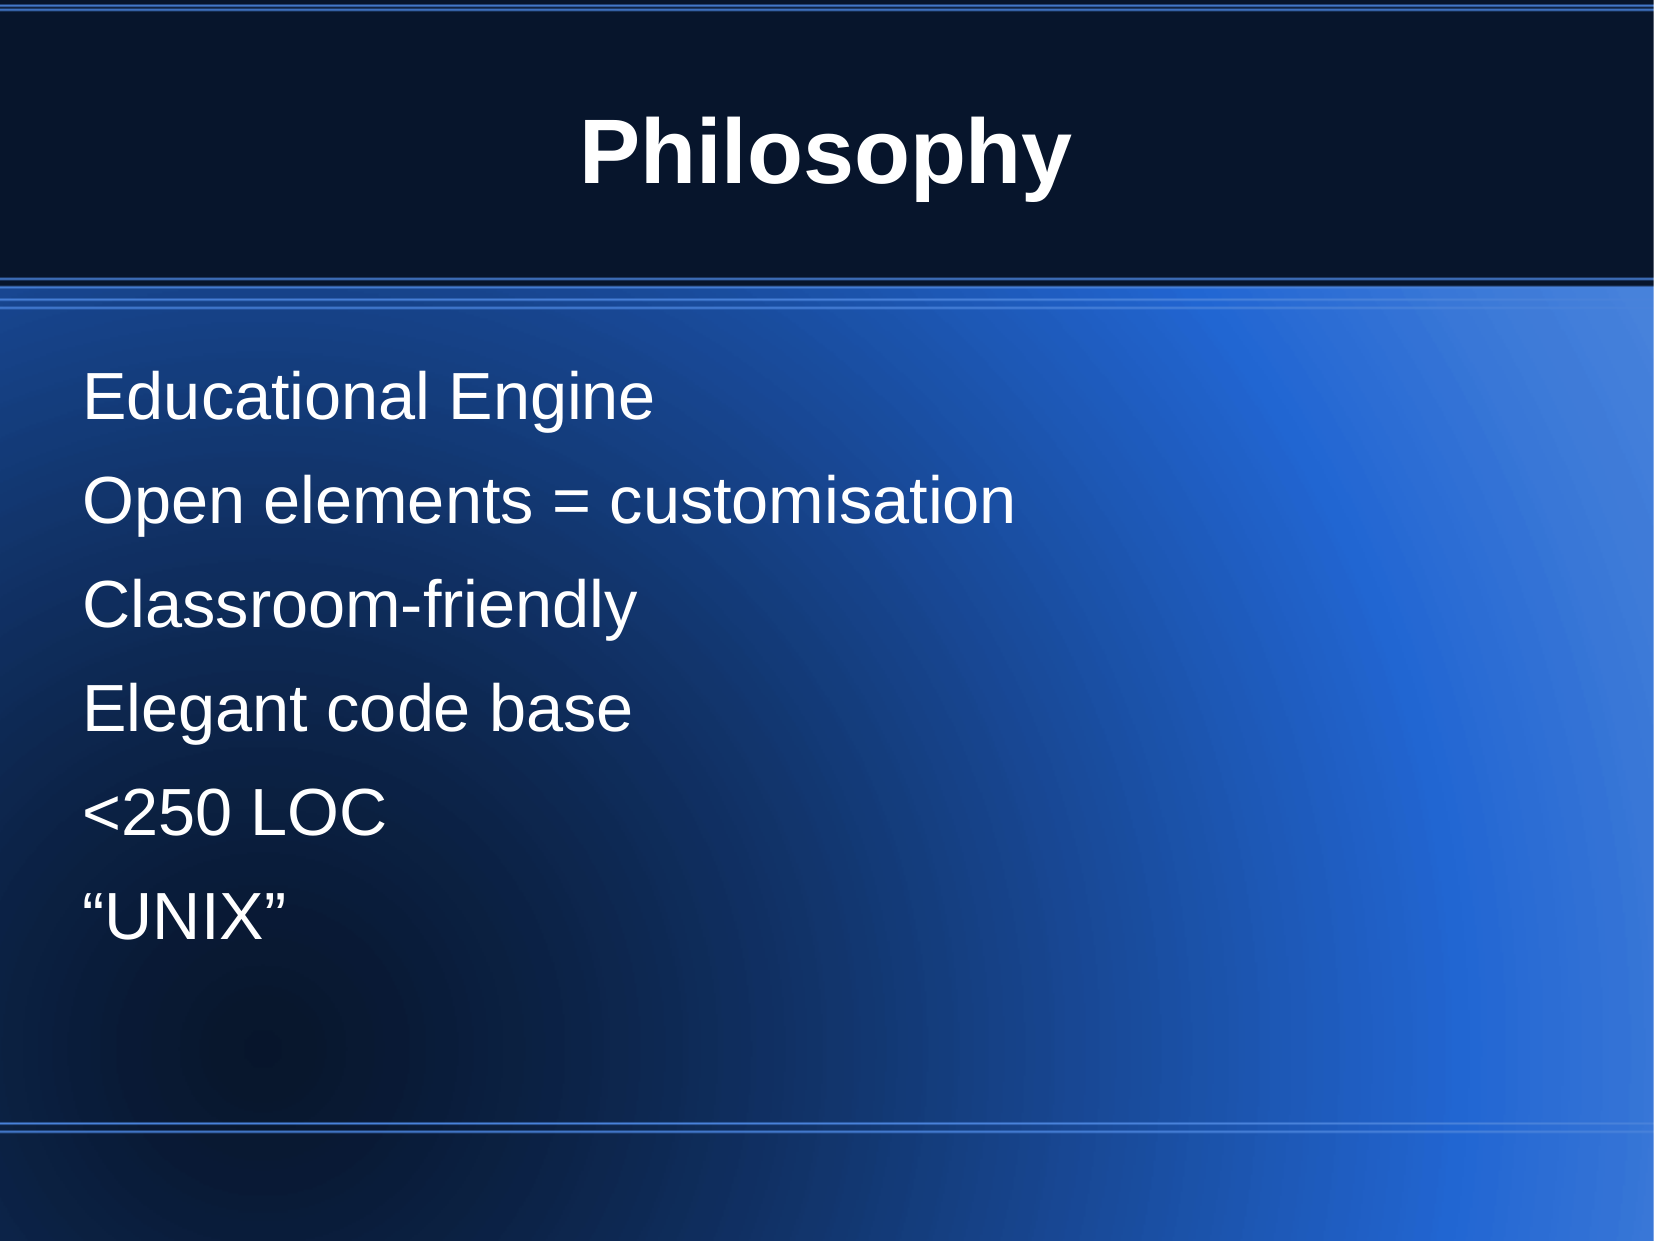

# Philosophy
Educational Engine
Open elements = customisation
Classroom-friendly
Elegant code base
<250 LOC
“UNIX”